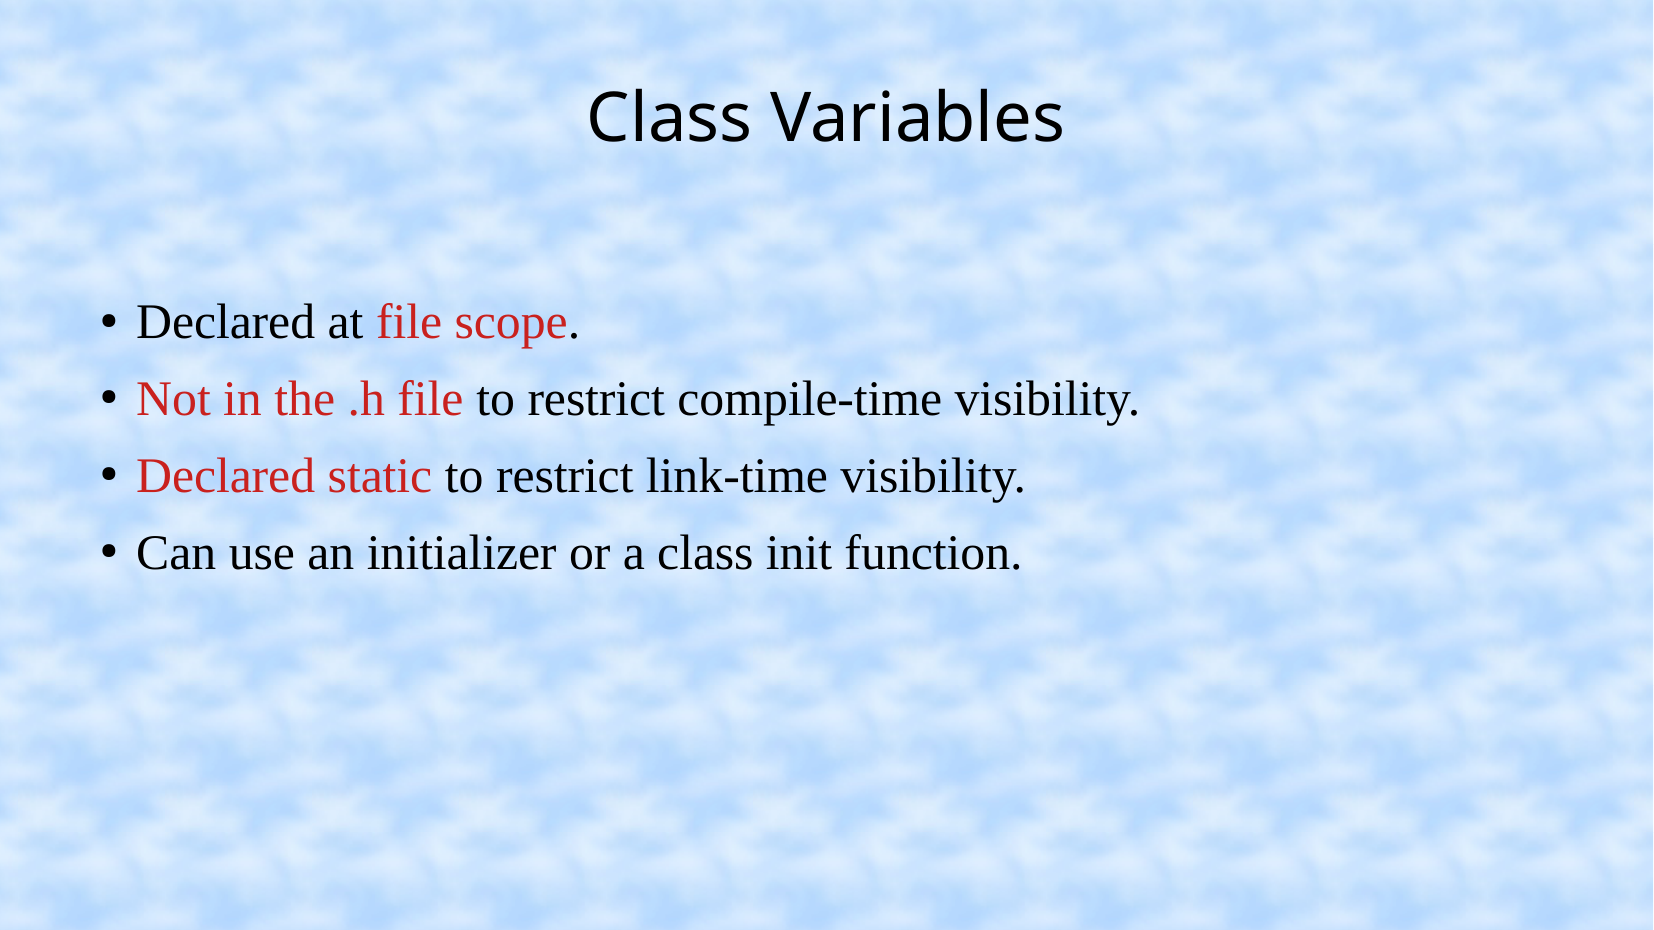

# Class Variables
Declared at file scope.
Not in the .h file to restrict compile-time visibility.
Declared static to restrict link-time visibility.
Can use an initializer or a class init function.